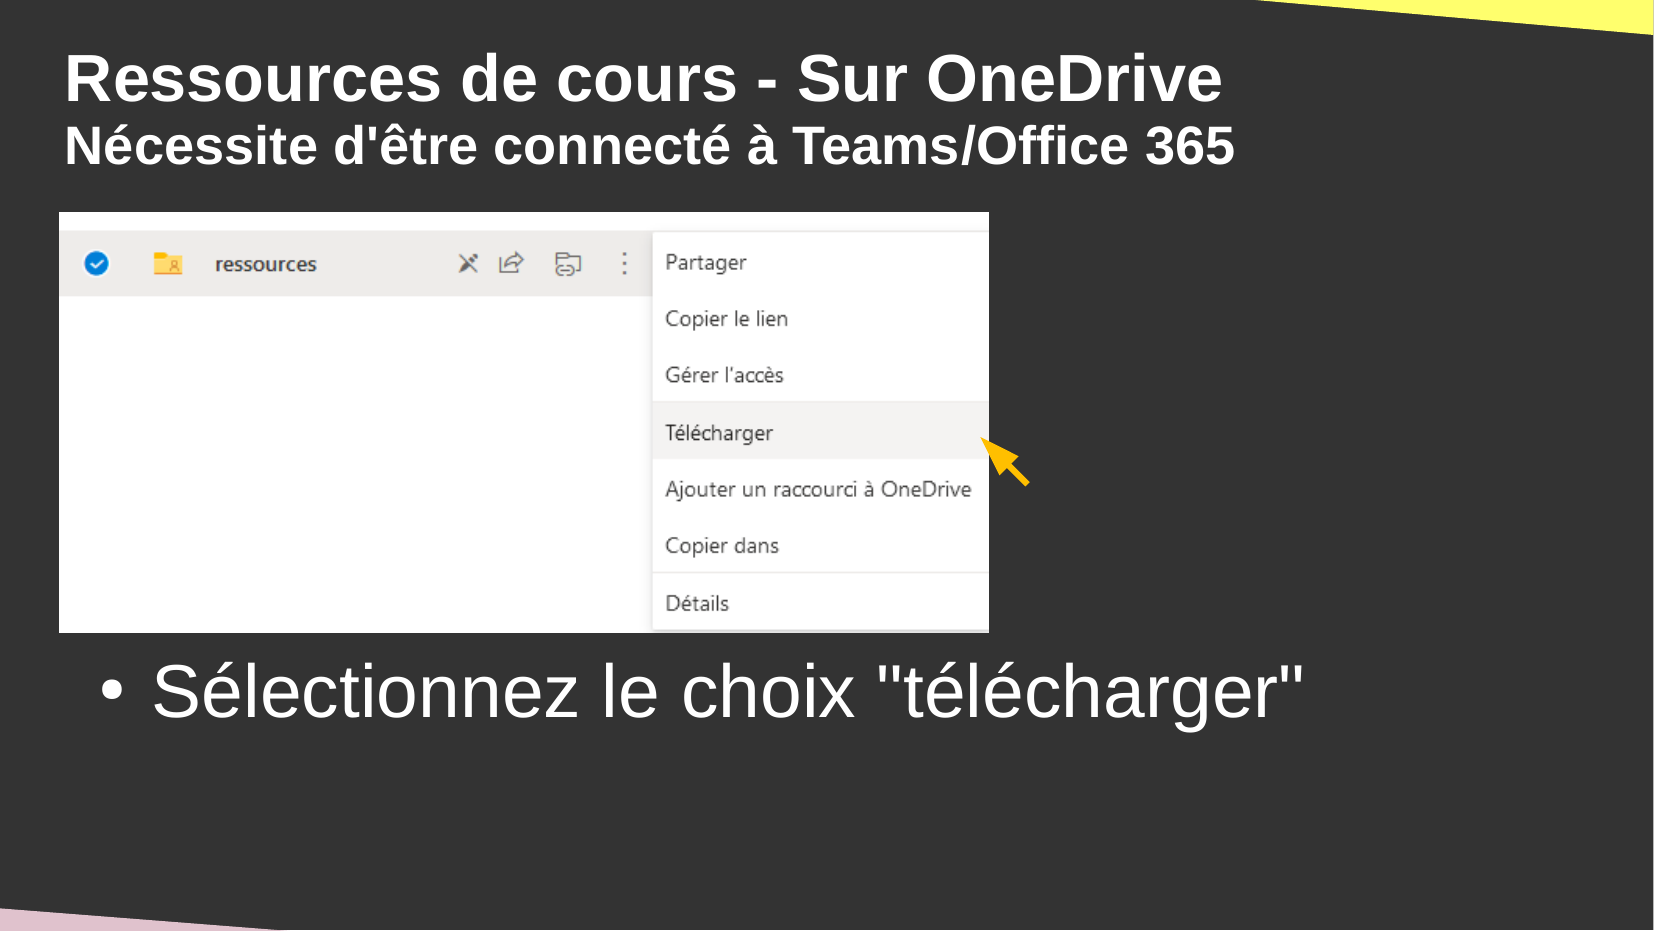

Ressources de cours - Sur OneDrive
Nécessite d'être connecté à Teams/Office 365
# Sélectionnez le choix "télécharger"